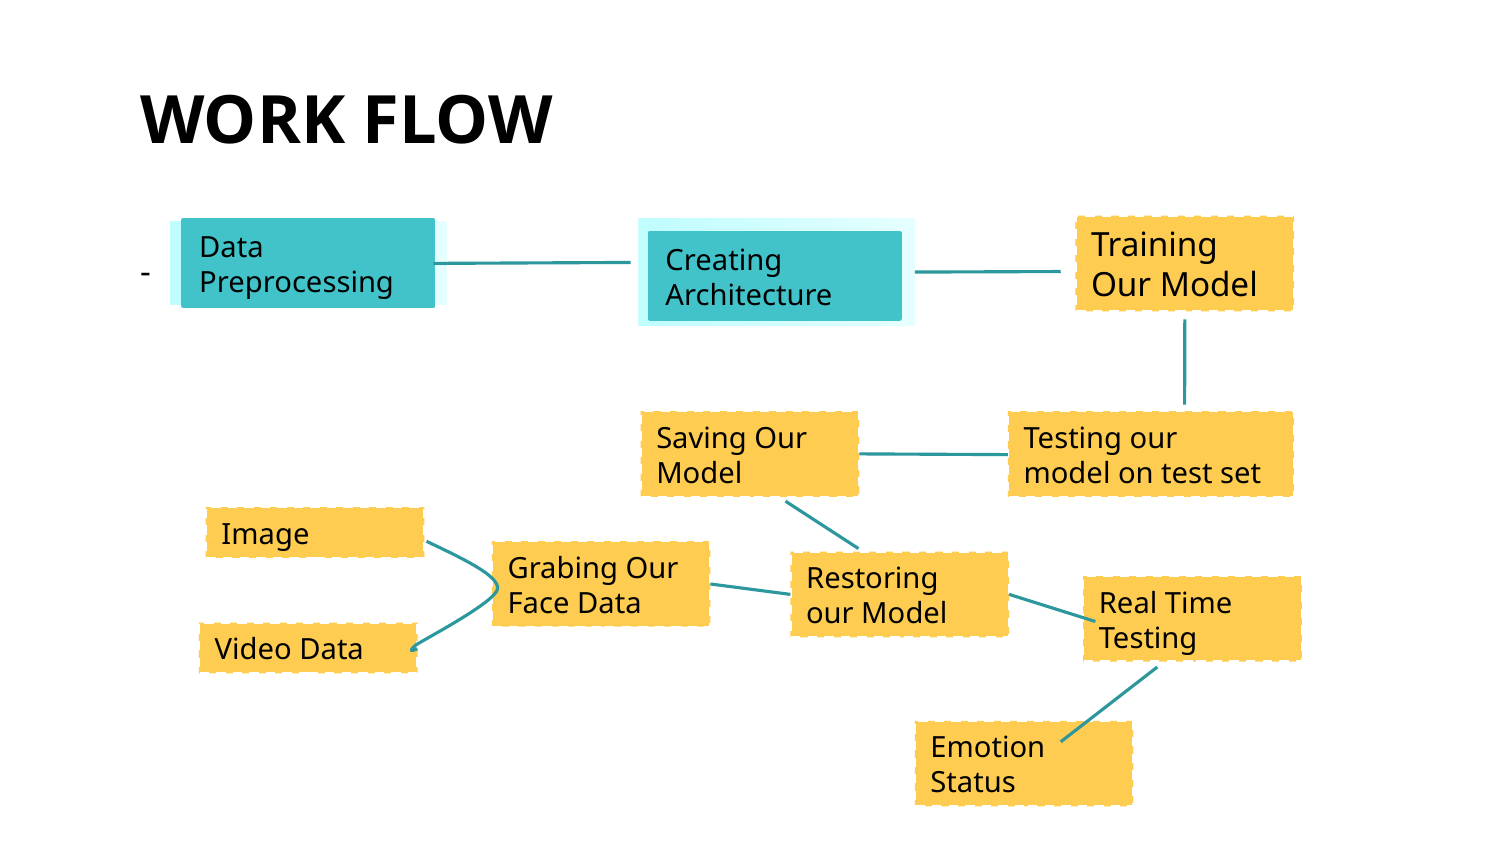

# WORK FLOW
Training Our Model
Data Preprocessing
Creating Architecture
-
Saving Our Model
Testing our
model on test set
Image
Grabing Our Face Data
Restoring our Model
Real Time Testing
Video Data
Emotion Status